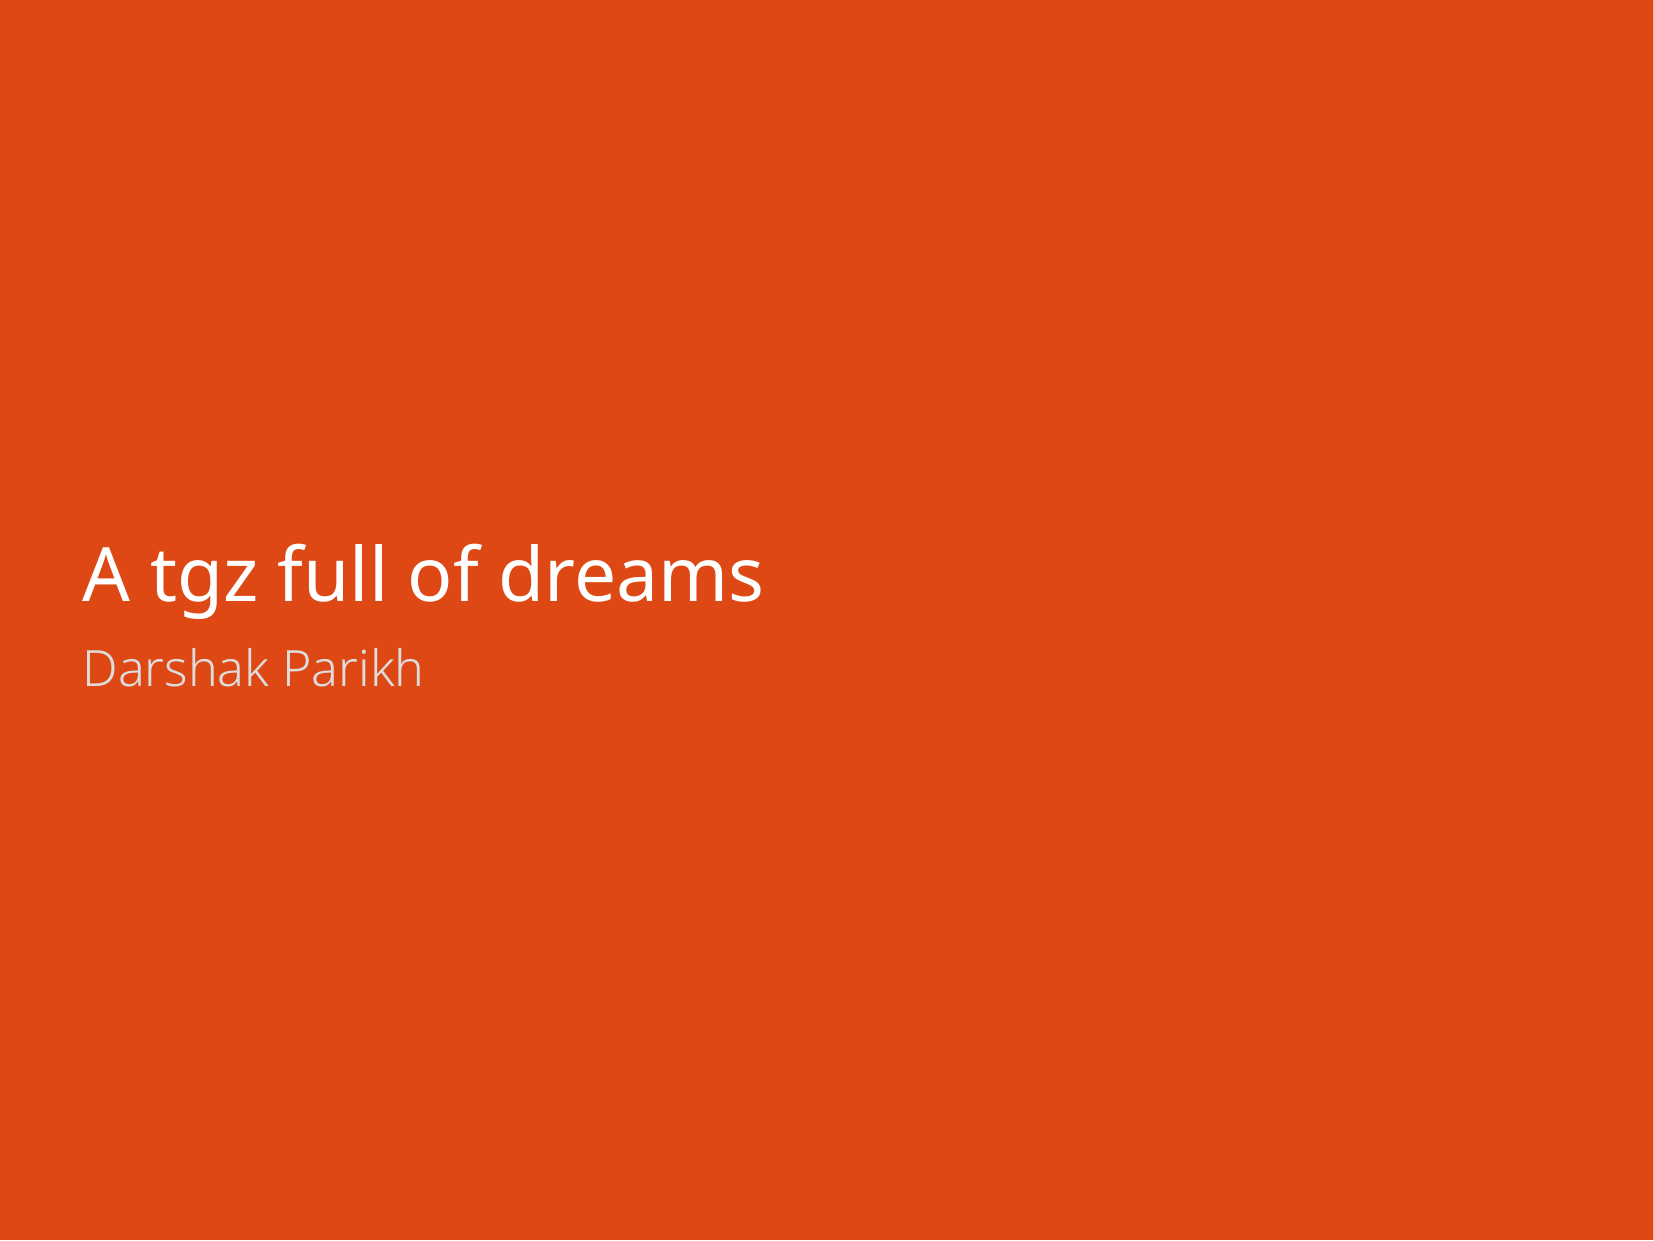

# A tgz full of dreams
Darshak Parikh